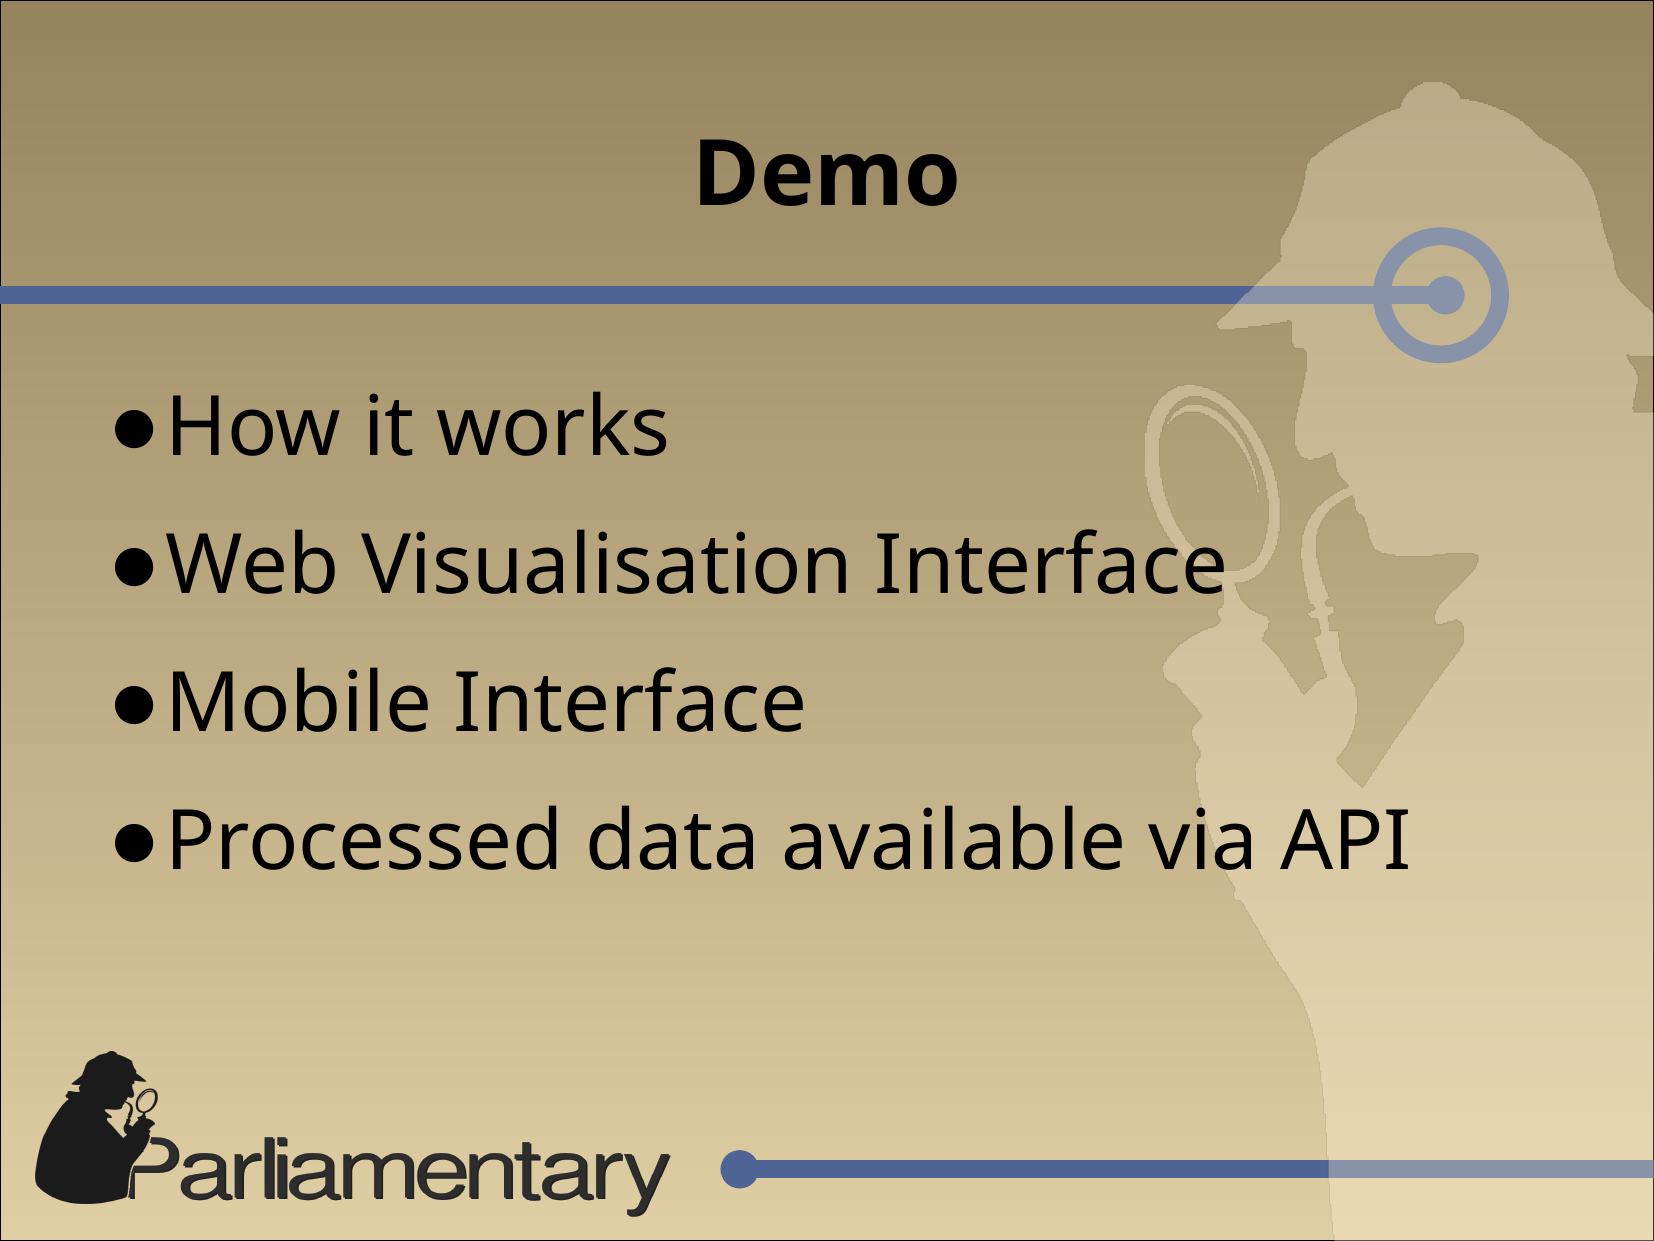

# Demo
How it works
Web Visualisation Interface
Mobile Interface
Processed data available via API